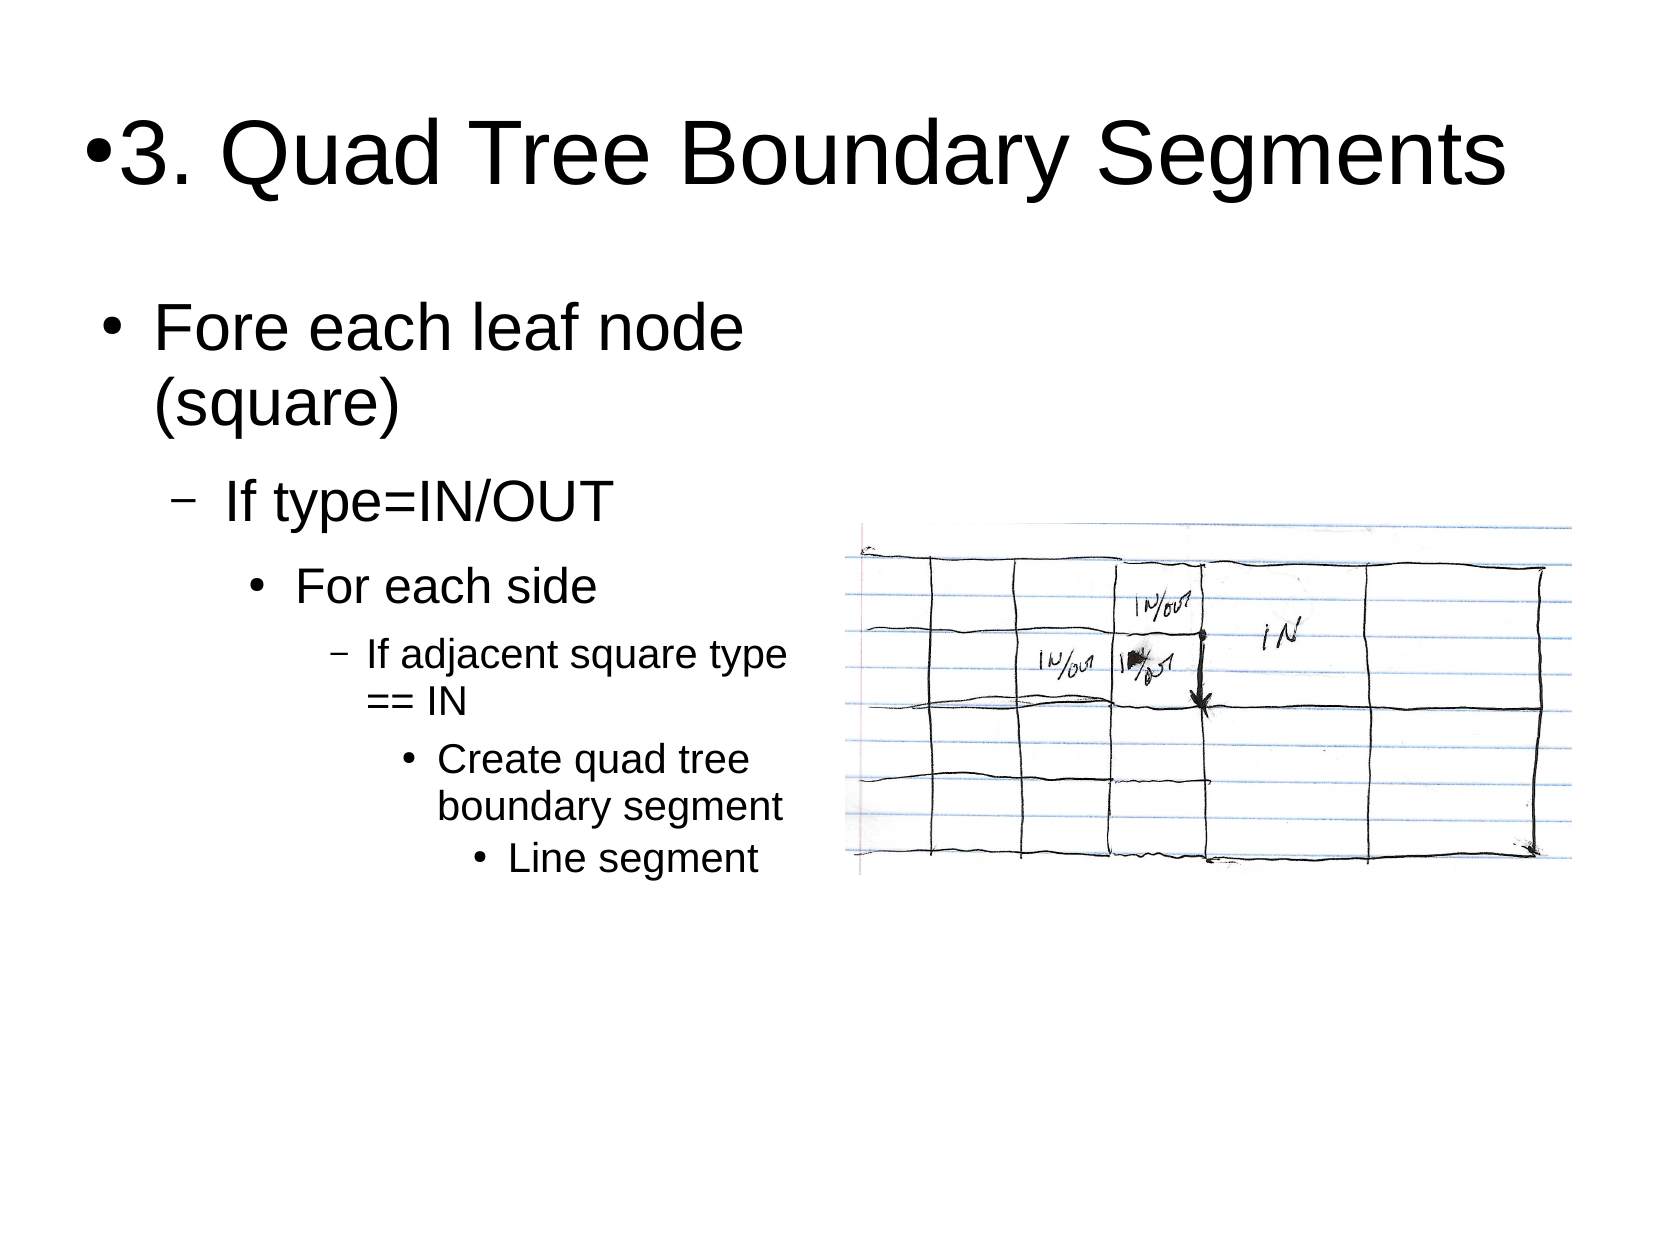

# 3. Quad Tree Boundary Segments
Fore each leaf node (square)
If type=IN/OUT
For each side
If adjacent square type == IN
Create quad tree boundary segment
Line segment